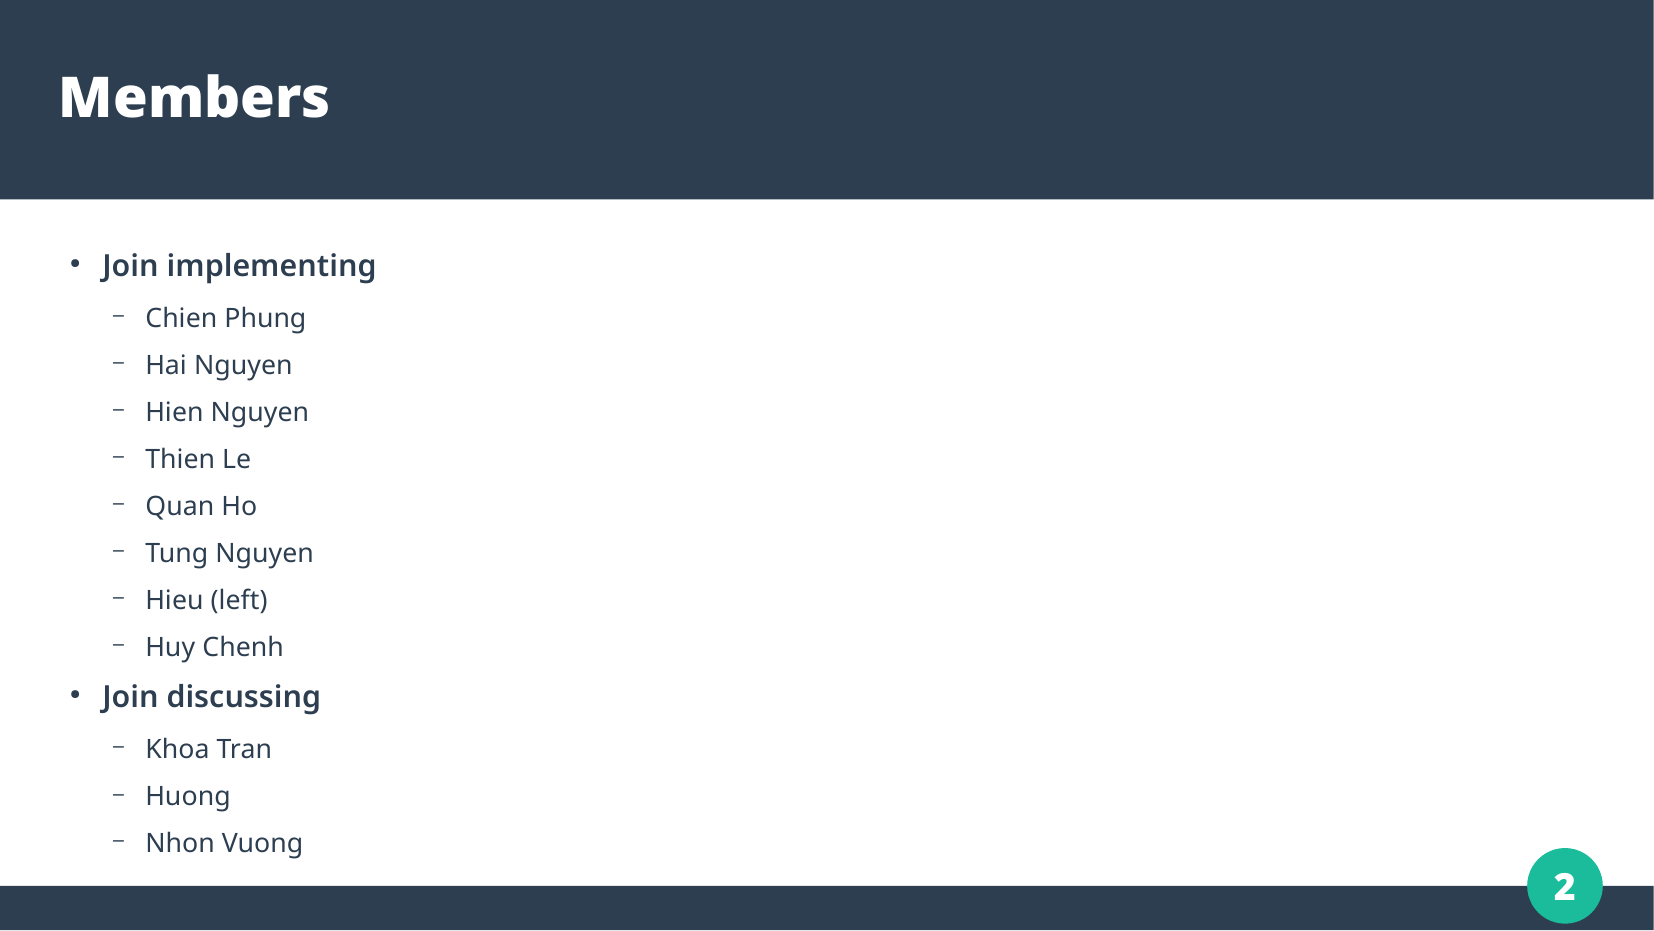

# Members
Join implementing
Chien Phung
Hai Nguyen
Hien Nguyen
Thien Le
Quan Ho
Tung Nguyen
Hieu (left)
Huy Chenh
Join discussing
Khoa Tran
Huong
Nhon Vuong